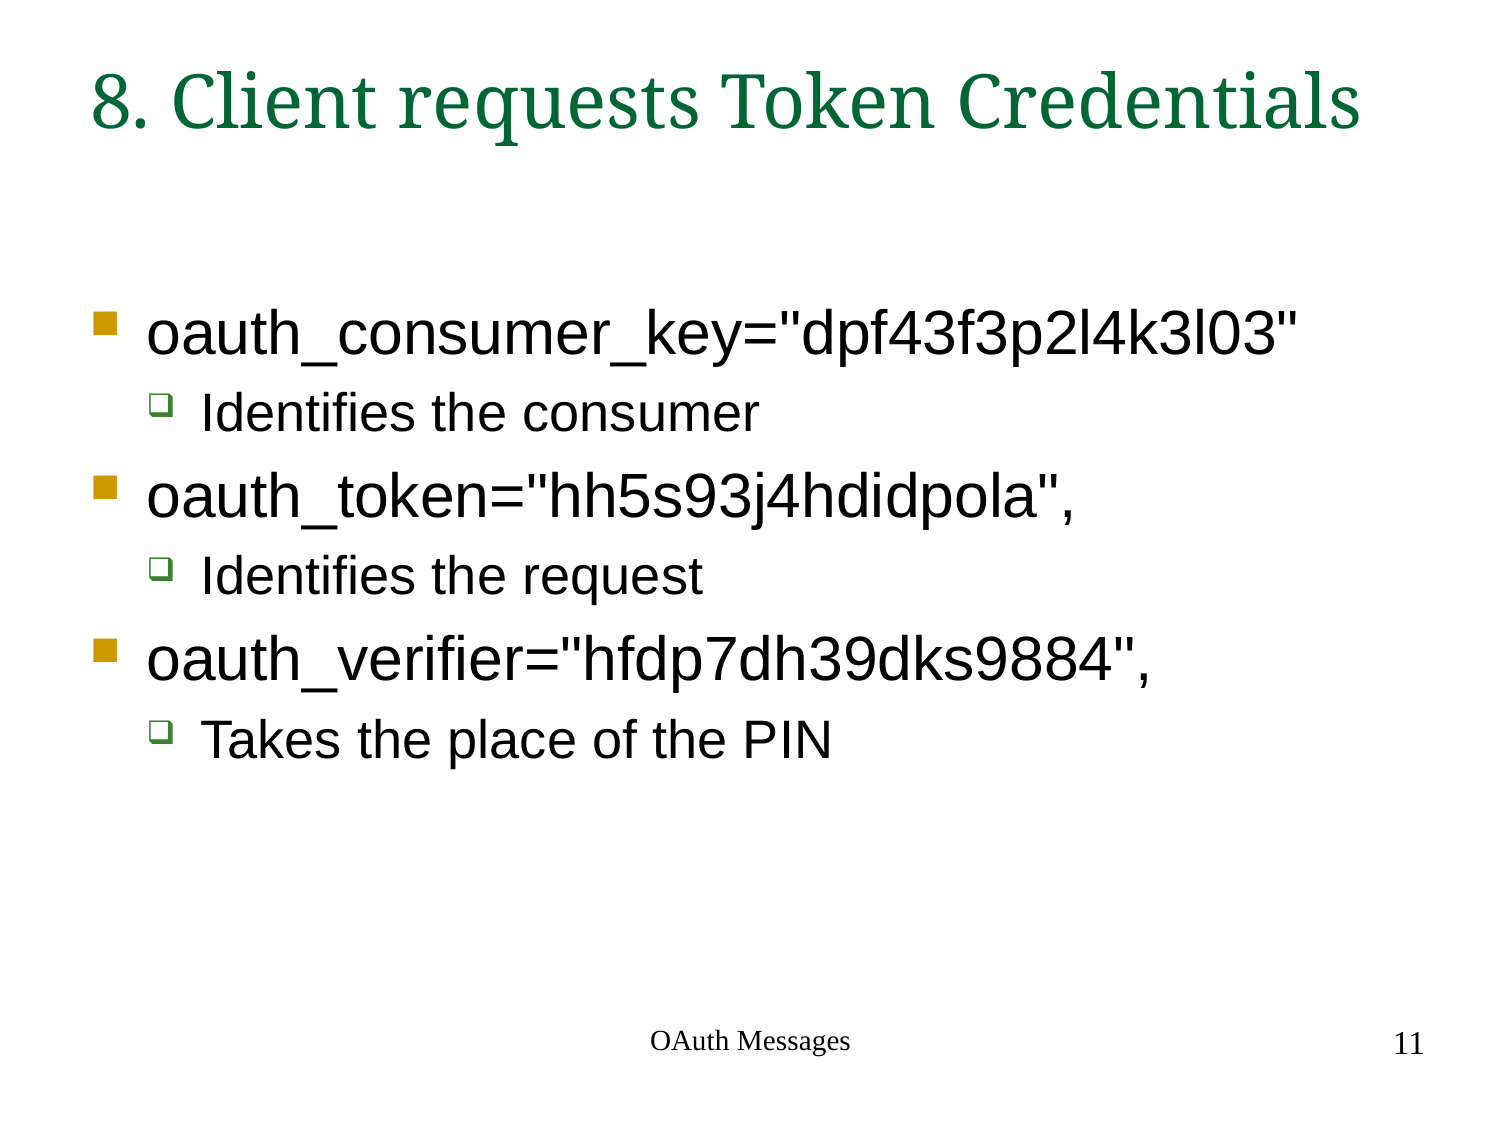

# 8. Client requests Token Credentials
oauth_consumer_key="dpf43f3p2l4k3l03"
Identifies the consumer
oauth_token="hh5s93j4hdidpola",
Identifies the request
oauth_verifier="hfdp7dh39dks9884",
Takes the place of the PIN
OAuth Messages
11